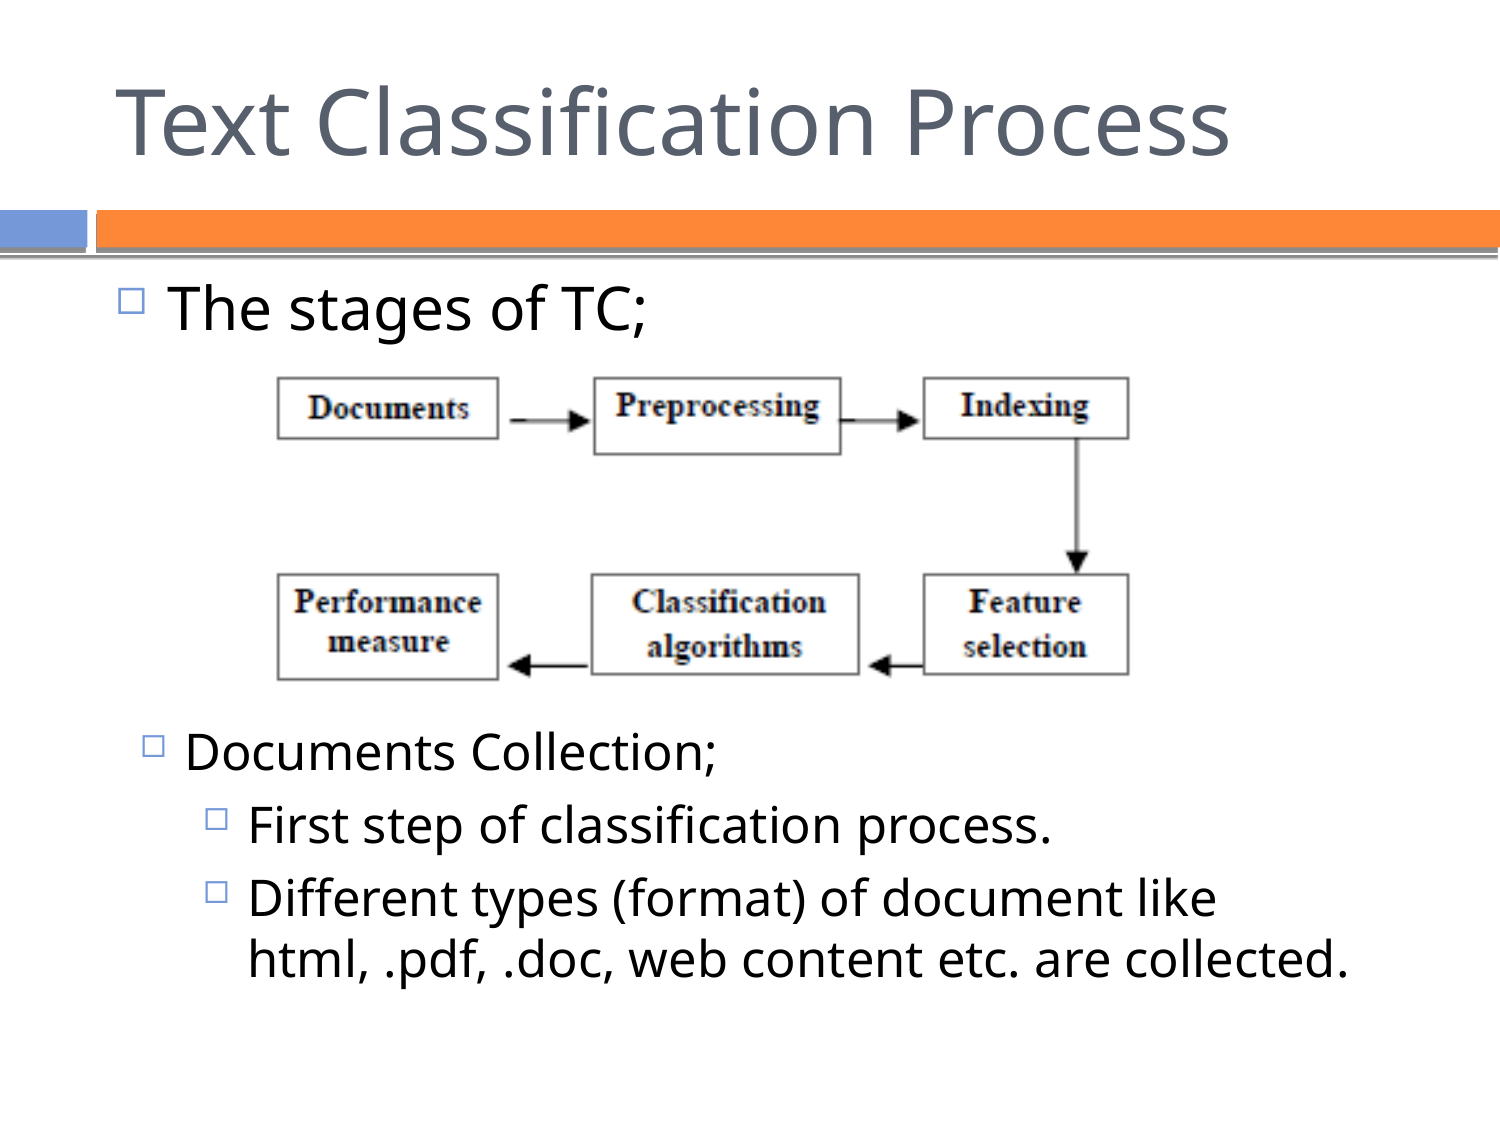

# Text Classification Process
The stages of TC;
Documents Collection;
First step of classification process.
Different types (format) of document like html, .pdf, .doc, web content etc. are collected.